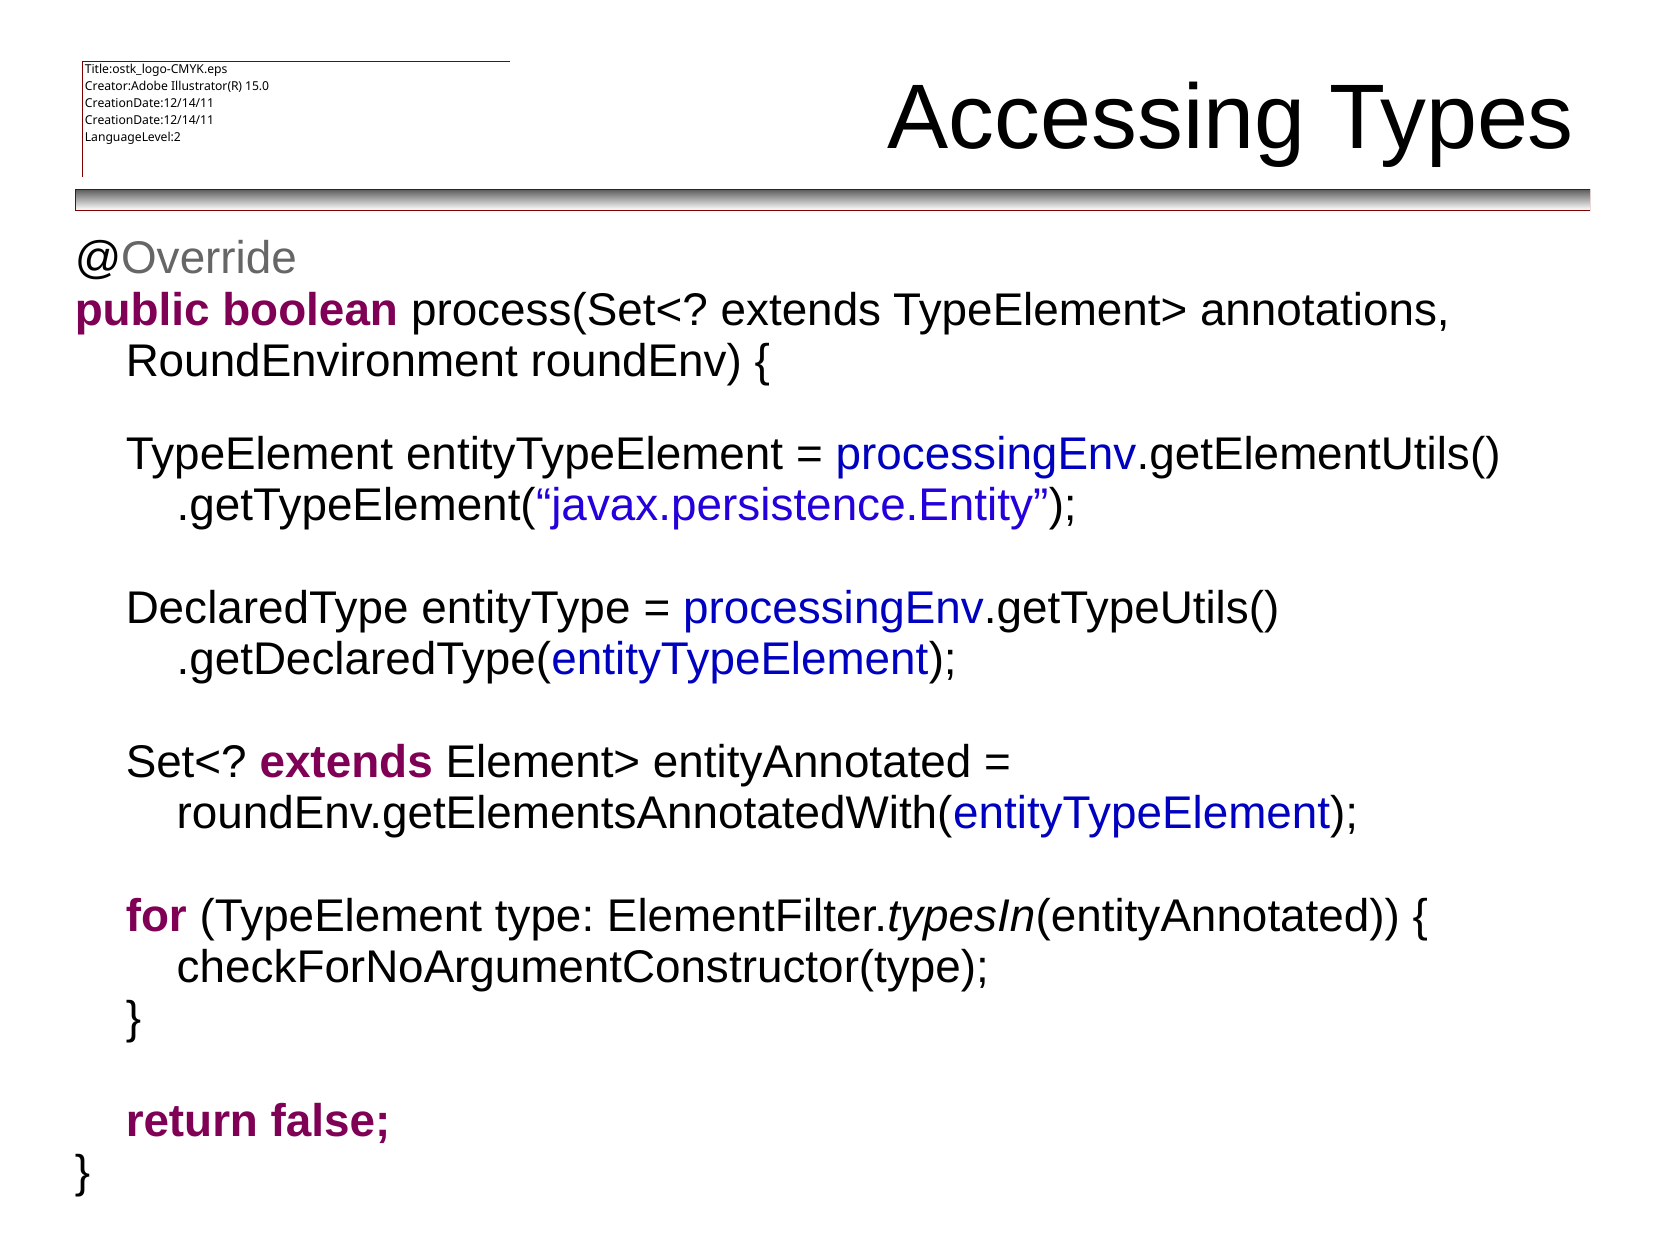

# Accessing Types
@Override
public boolean process(Set<? extends TypeElement> annotations,
 RoundEnvironment roundEnv) {
 TypeElement entityTypeElement = processingEnv.getElementUtils()
 .getTypeElement(“javax.persistence.Entity”);
 DeclaredType entityType = processingEnv.getTypeUtils()
 .getDeclaredType(entityTypeElement);
 Set<? extends Element> entityAnnotated =
 roundEnv.getElementsAnnotatedWith(entityTypeElement);
 for (TypeElement type: ElementFilter.typesIn(entityAnnotated)) {
 checkForNoArgumentConstructor(type);
 }
 return false;
}